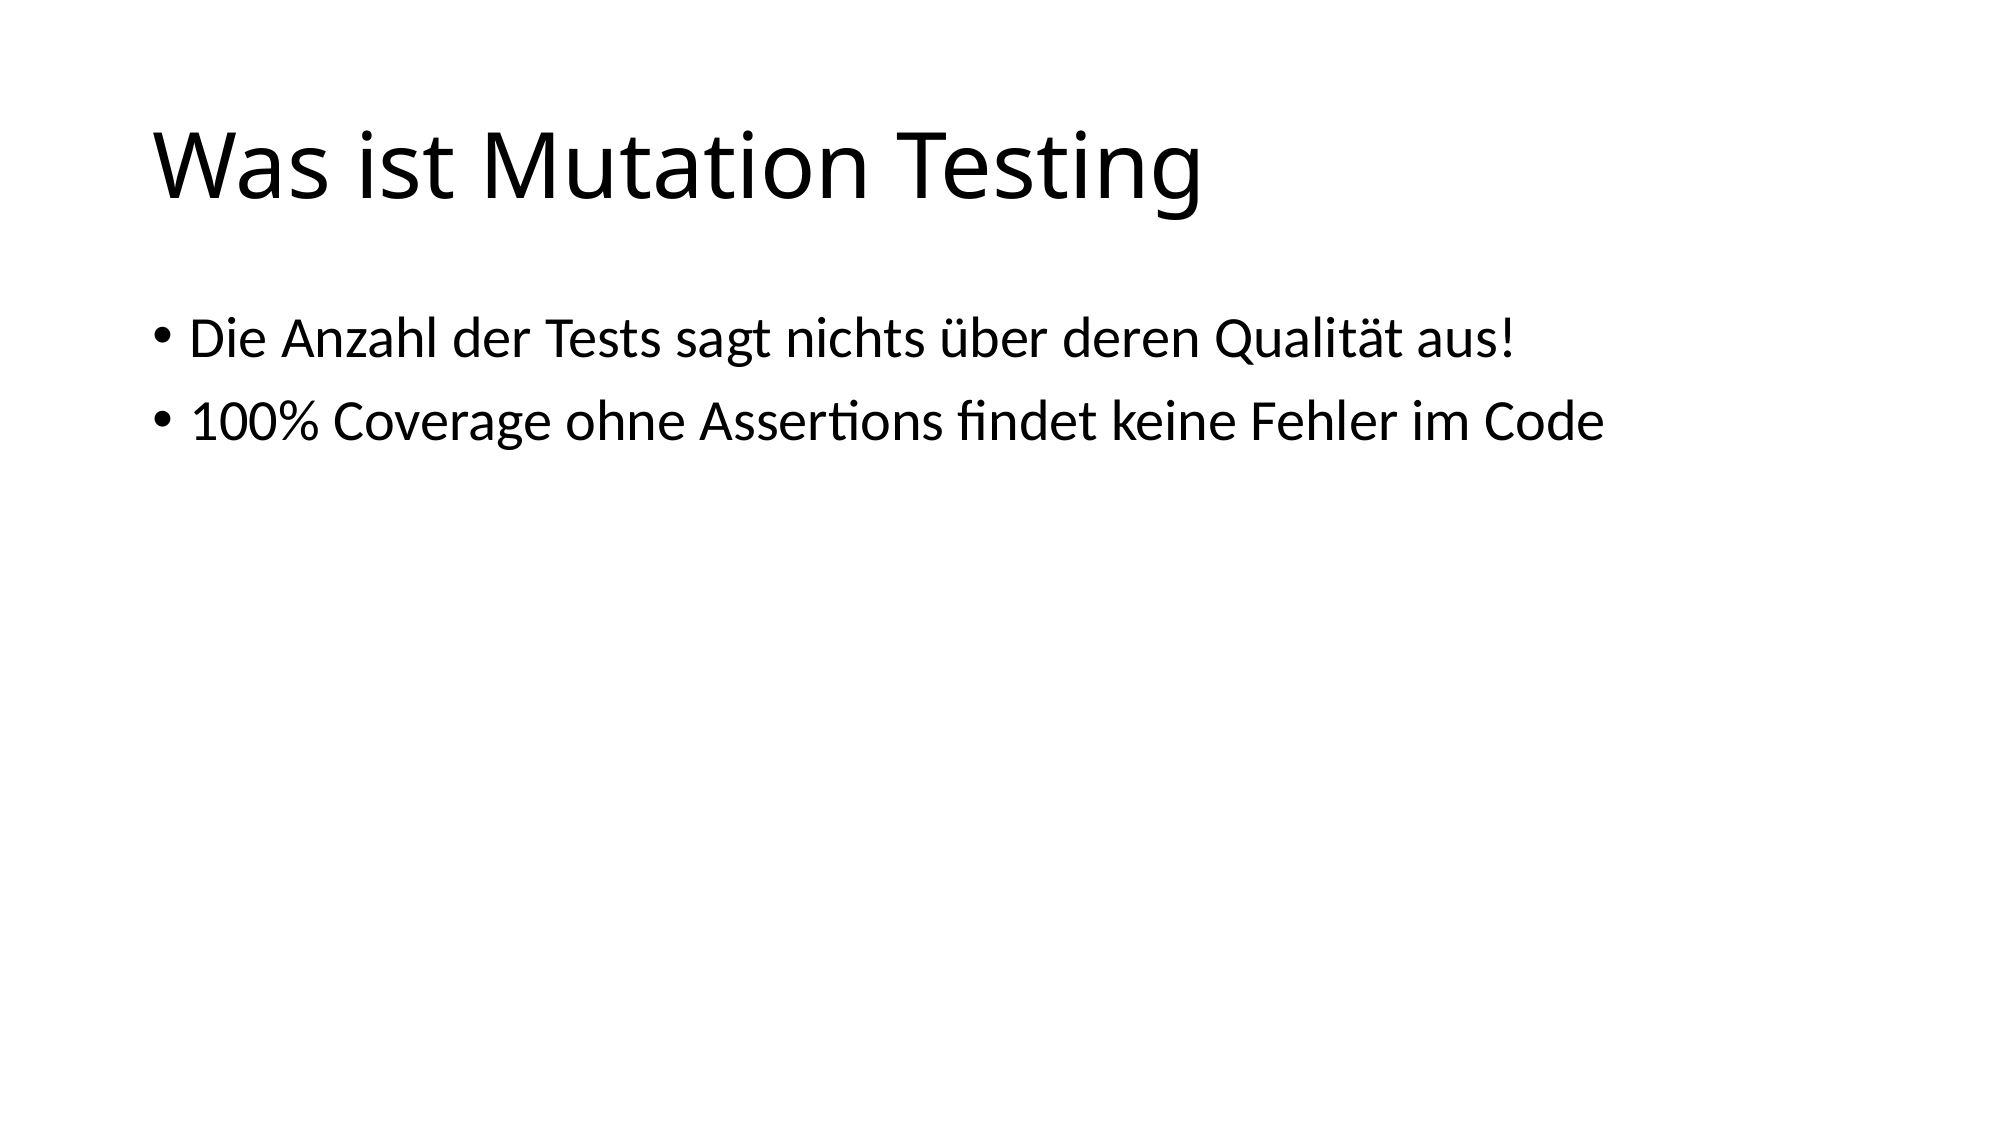

# Was ist Mutation Testing
Die Anzahl der Tests sagt nichts über deren Qualität aus!
100% Coverage ohne Assertions findet keine Fehler im Code